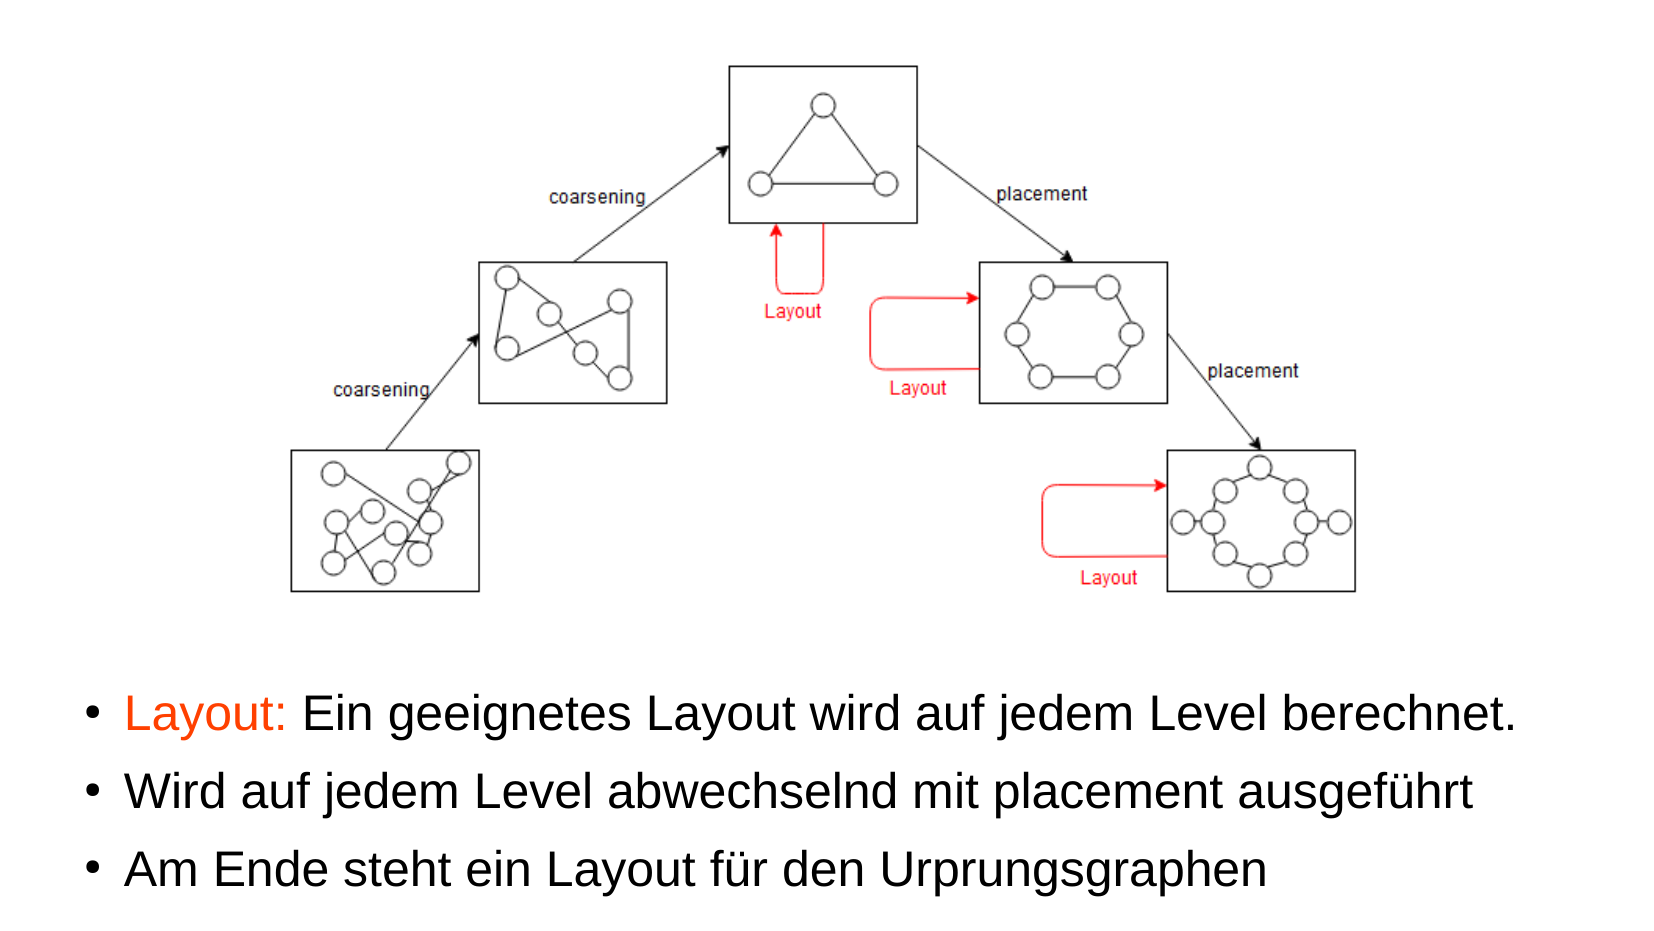

# Layout: Ein geeignetes Layout wird auf jedem Level berechnet.
Wird auf jedem Level abwechselnd mit placement ausgeführt
Am Ende steht ein Layout für den Urprungsgraphen